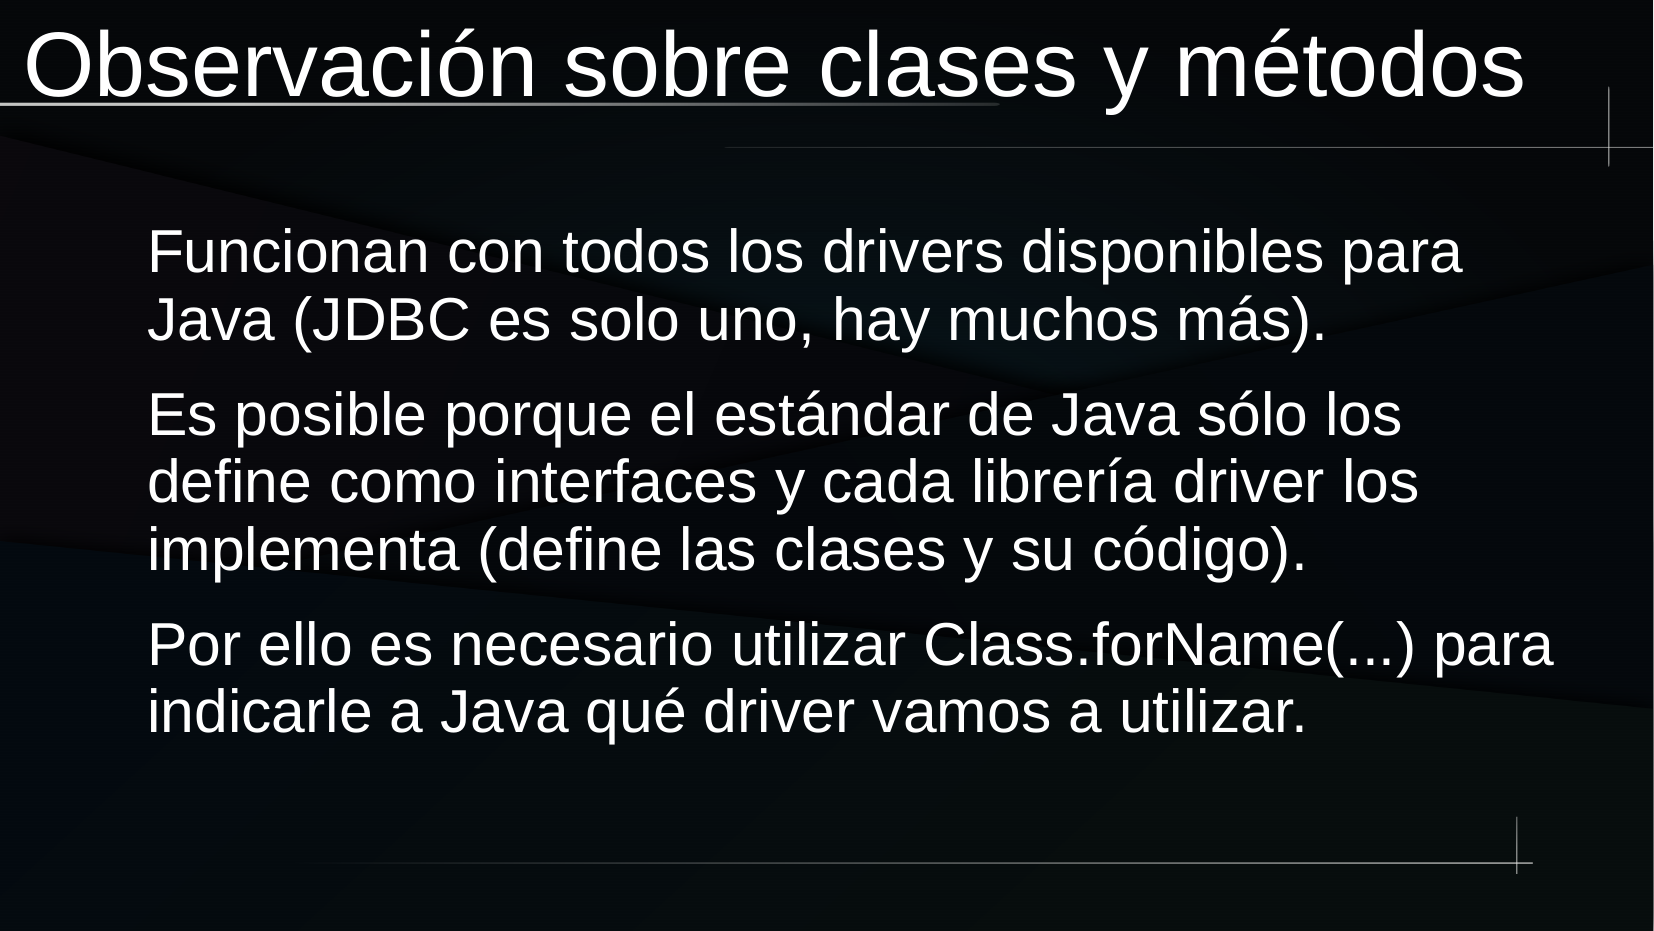

# Observación sobre clases y métodos
Funcionan con todos los drivers disponibles para Java (JDBC es solo uno, hay muchos más).
Es posible porque el estándar de Java sólo los define como interfaces y cada librería driver los implementa (define las clases y su código).
Por ello es necesario utilizar Class.forName(...) para indicarle a Java qué driver vamos a utilizar.